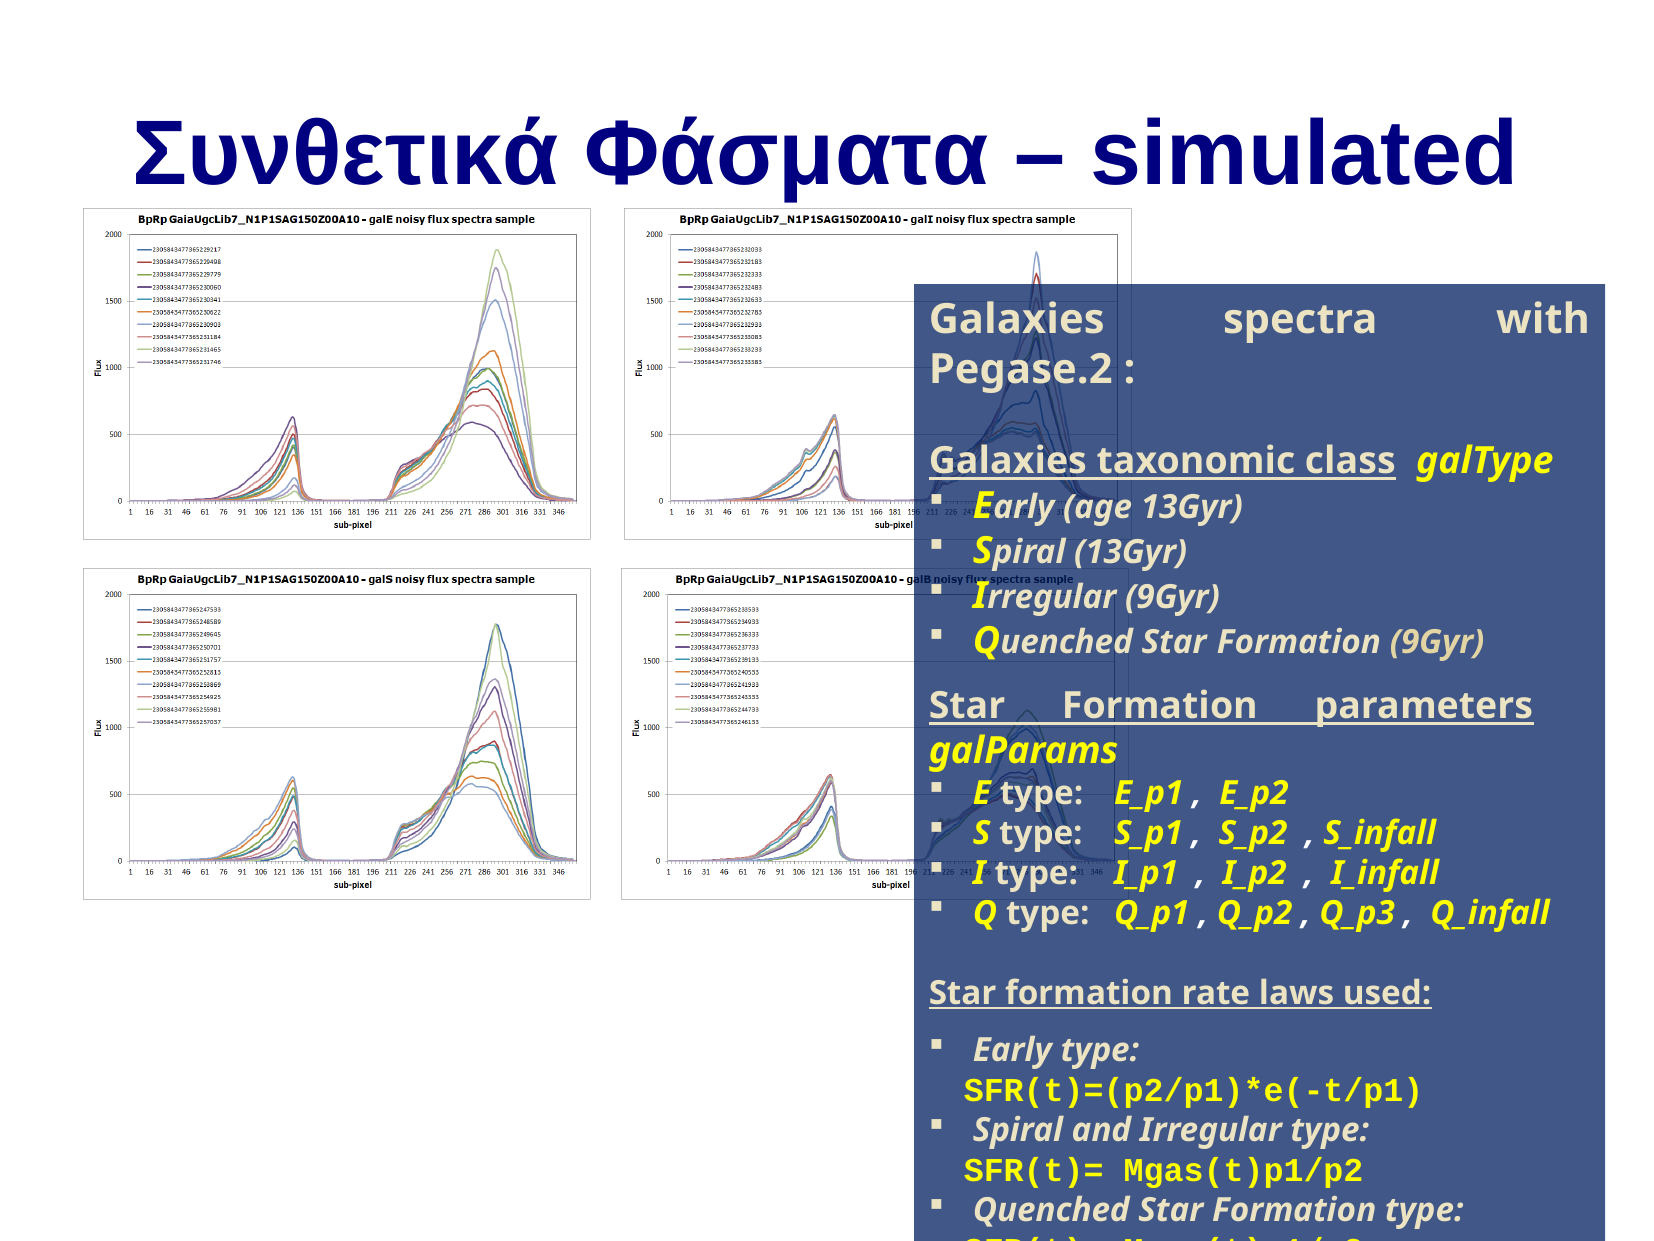

#
Συνθετικά Φάσματα – simulated
Galaxies spectra with Pegase.2 :
Galaxies taxonomic class galType
 Early (age 13Gyr)
 Spiral (13Gyr)
 Irregular (9Gyr)
 Quenched Star Formation (9Gyr)
Star Formation parameters galParams
 E type: 	E_p1 , E_p2
 S type: 	S_p1 , S_p2 , S_infall
 I type: 	I_p1 , I_p2 , I_infall
 Q type: 	Q_p1 , Q_p2 , Q_p3 , Q_infall
Star formation rate laws used:
 Early type:
 SFR(t)=(p2/p1)*e(-t/p1)
 Spiral and Irregular type:
 SFR(t)= Mgas(t)p1/p2
 Quenched Star Formation type:
 SFR(t)= Mgas(t)p1/p2 for t<Age-p3
 SFR(t)= 0 for t≥Age-p3